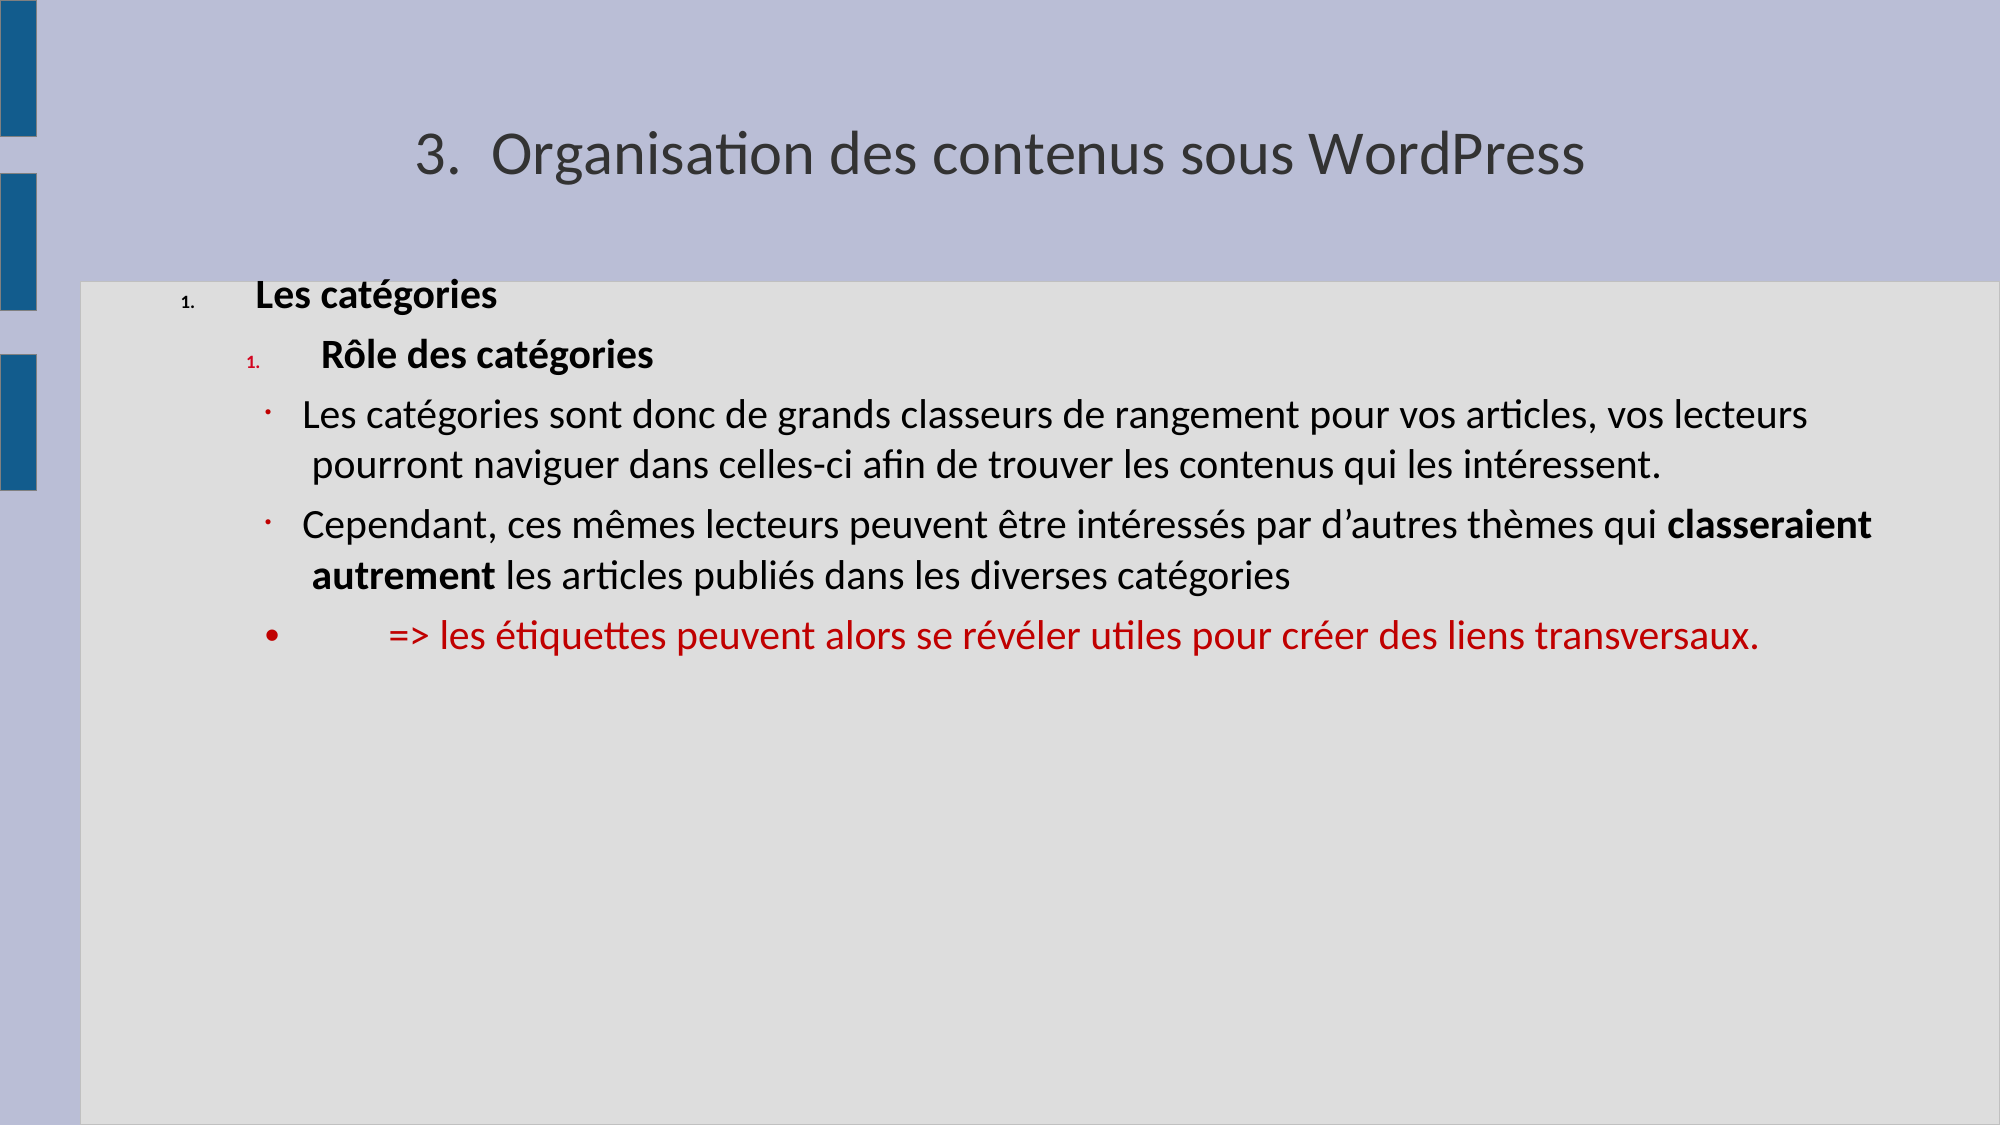

# 3.	Organisation des contenus sous WordPress
Les catégories
Rôle des catégories
Les catégories sont donc de grands classeurs de rangement pour vos articles, vos lecteurs pourront naviguer dans celles-ci afin de trouver les contenus qui les intéressent.
Cependant, ces mêmes lecteurs peuvent être intéressés par d’autres thèmes qui classeraient autrement les articles publiés dans les diverses catégories
•	=> les étiquettes peuvent alors se révéler utiles pour créer des liens transversaux.